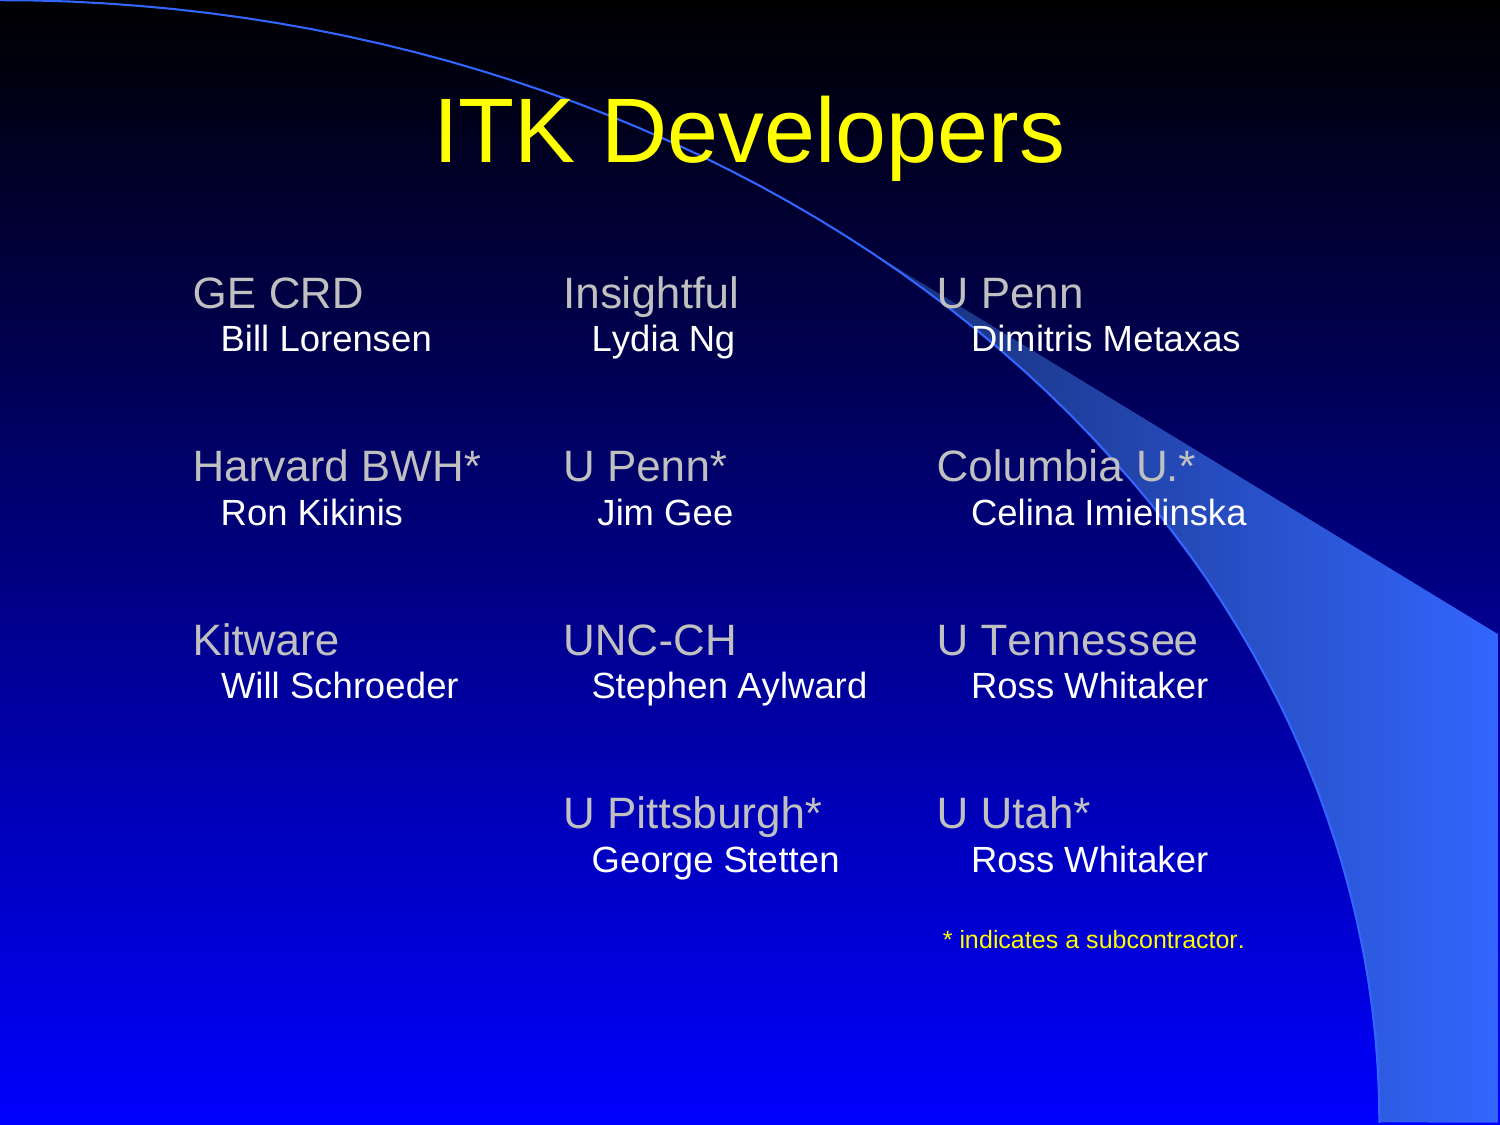

# ITK Developers
* indicates a subcontractor.